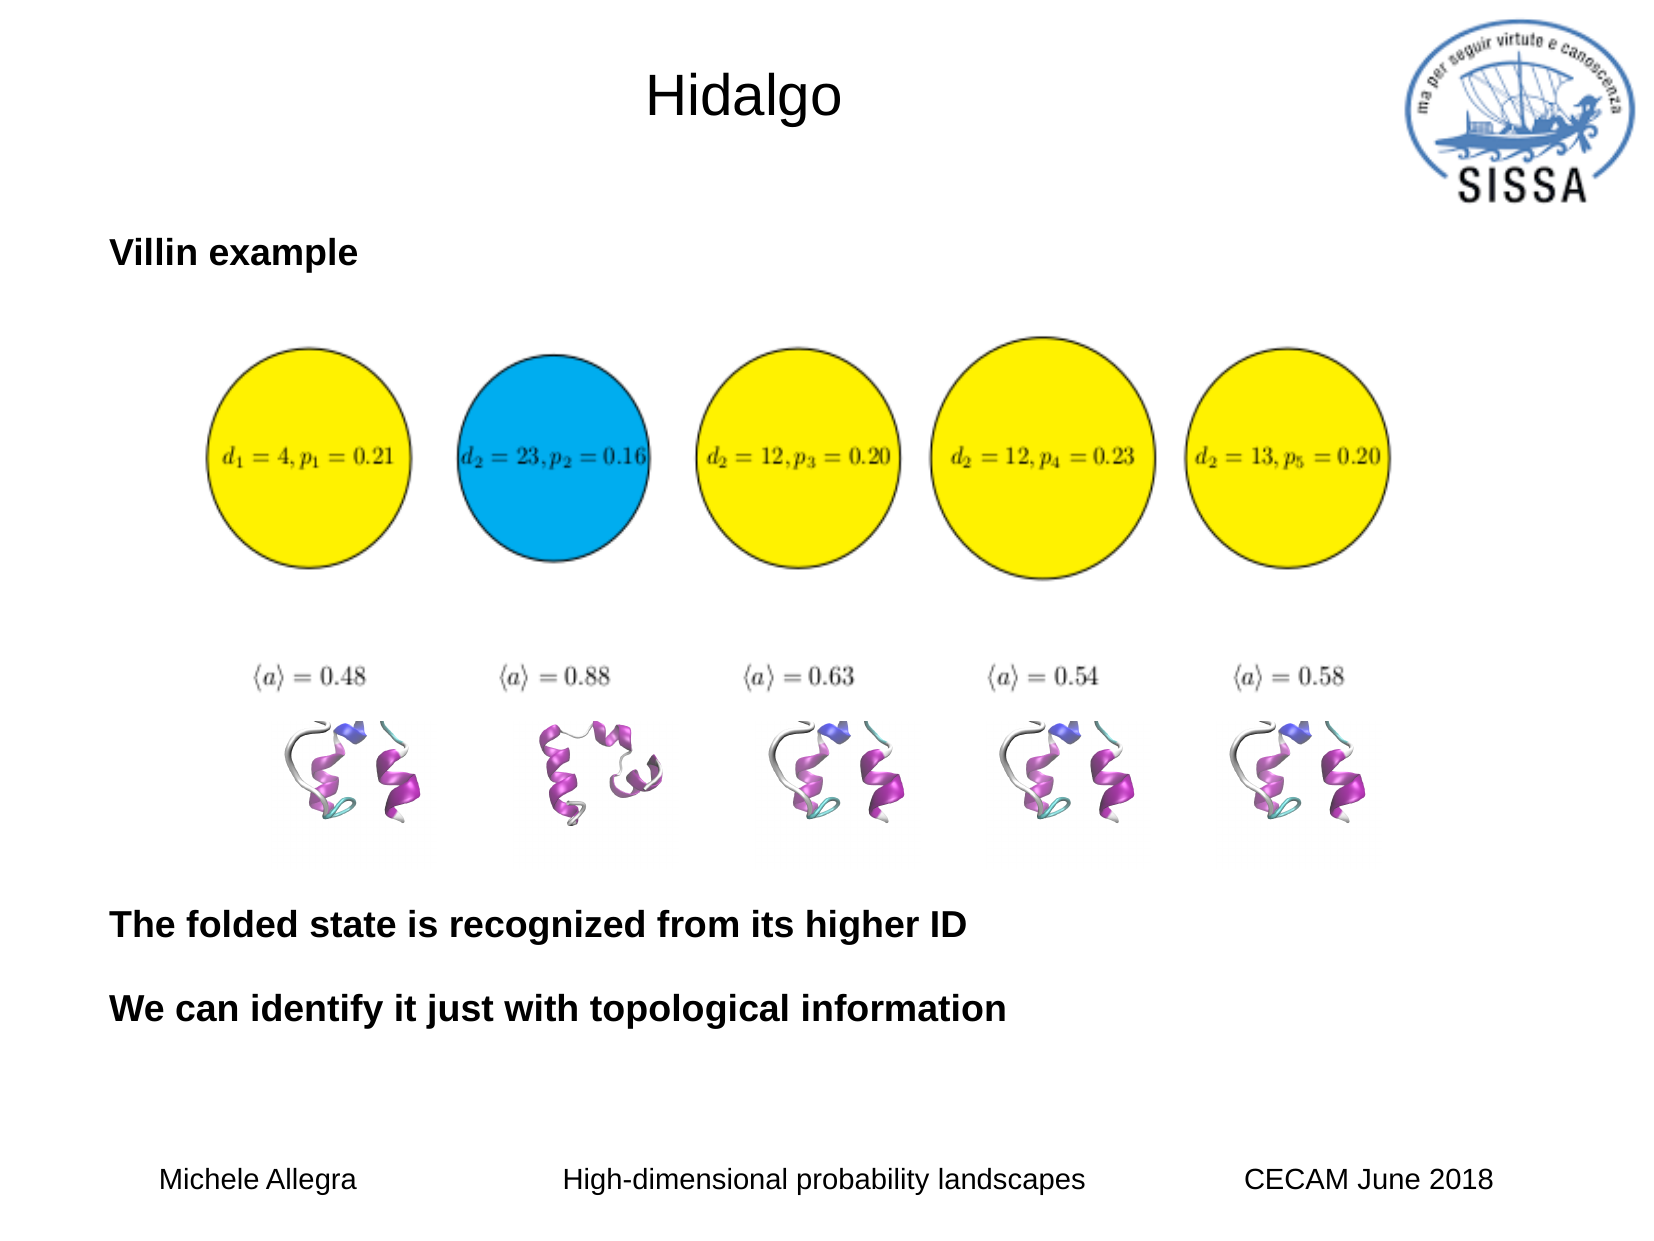

# Hidalgo
Villin example
The folded state is recognized from its higher ID
We can identify it just with topological information
Michele Allegra High-dimensional probability landscapes CECAM June 2018